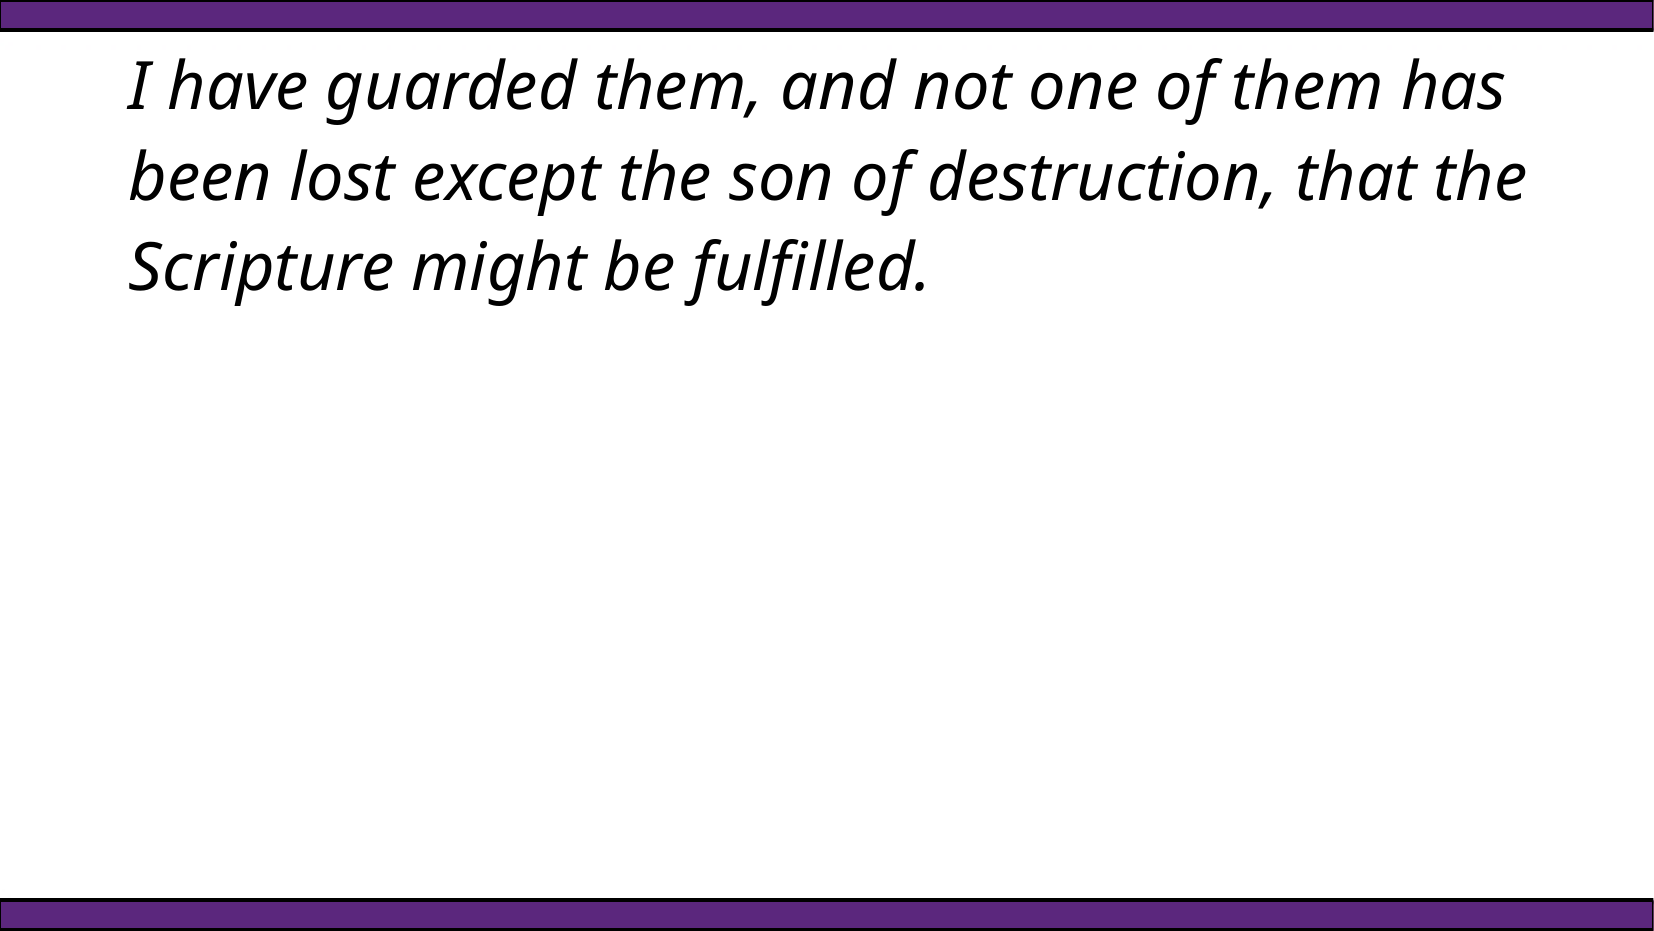

I have guarded them, and not one of them has
 been lost except the son of destruction, that the
 Scripture might be fulfilled.